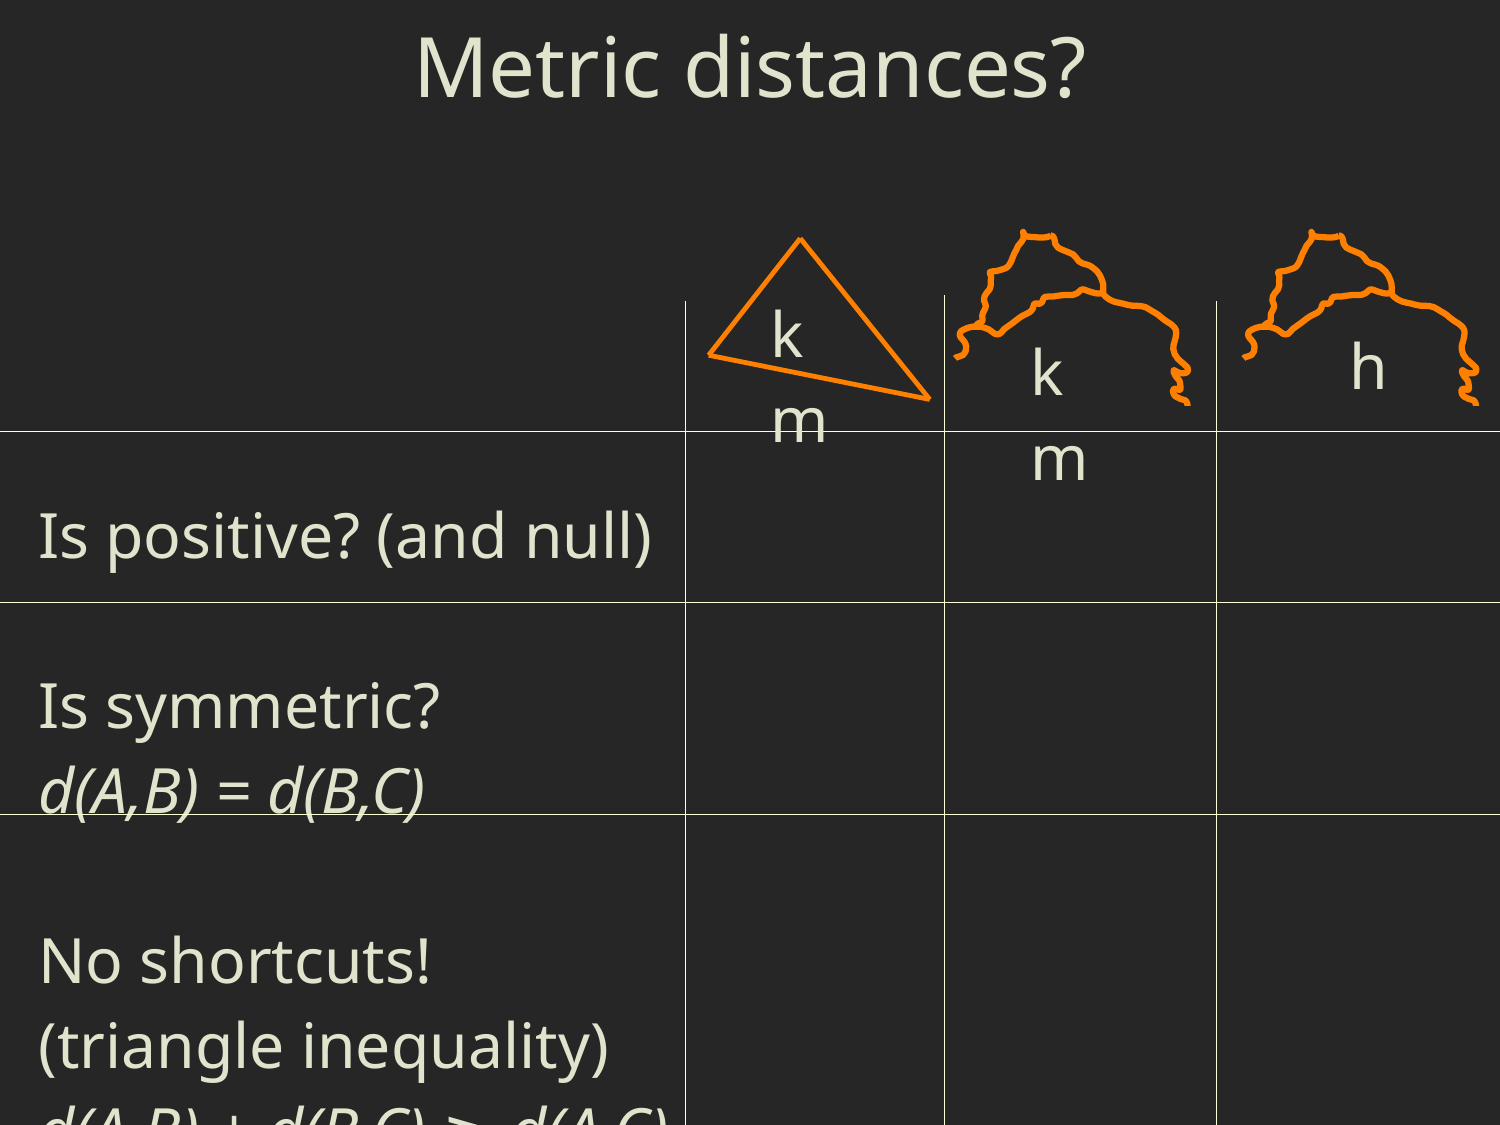

Metric distances?
km
h
km
Is positive? (and null)
Is symmetric?
d(A,B) = d(B,C)
No shortcuts!
(triangle inequality)
d(A,B) + d(B,C) ≥ d(A,C)